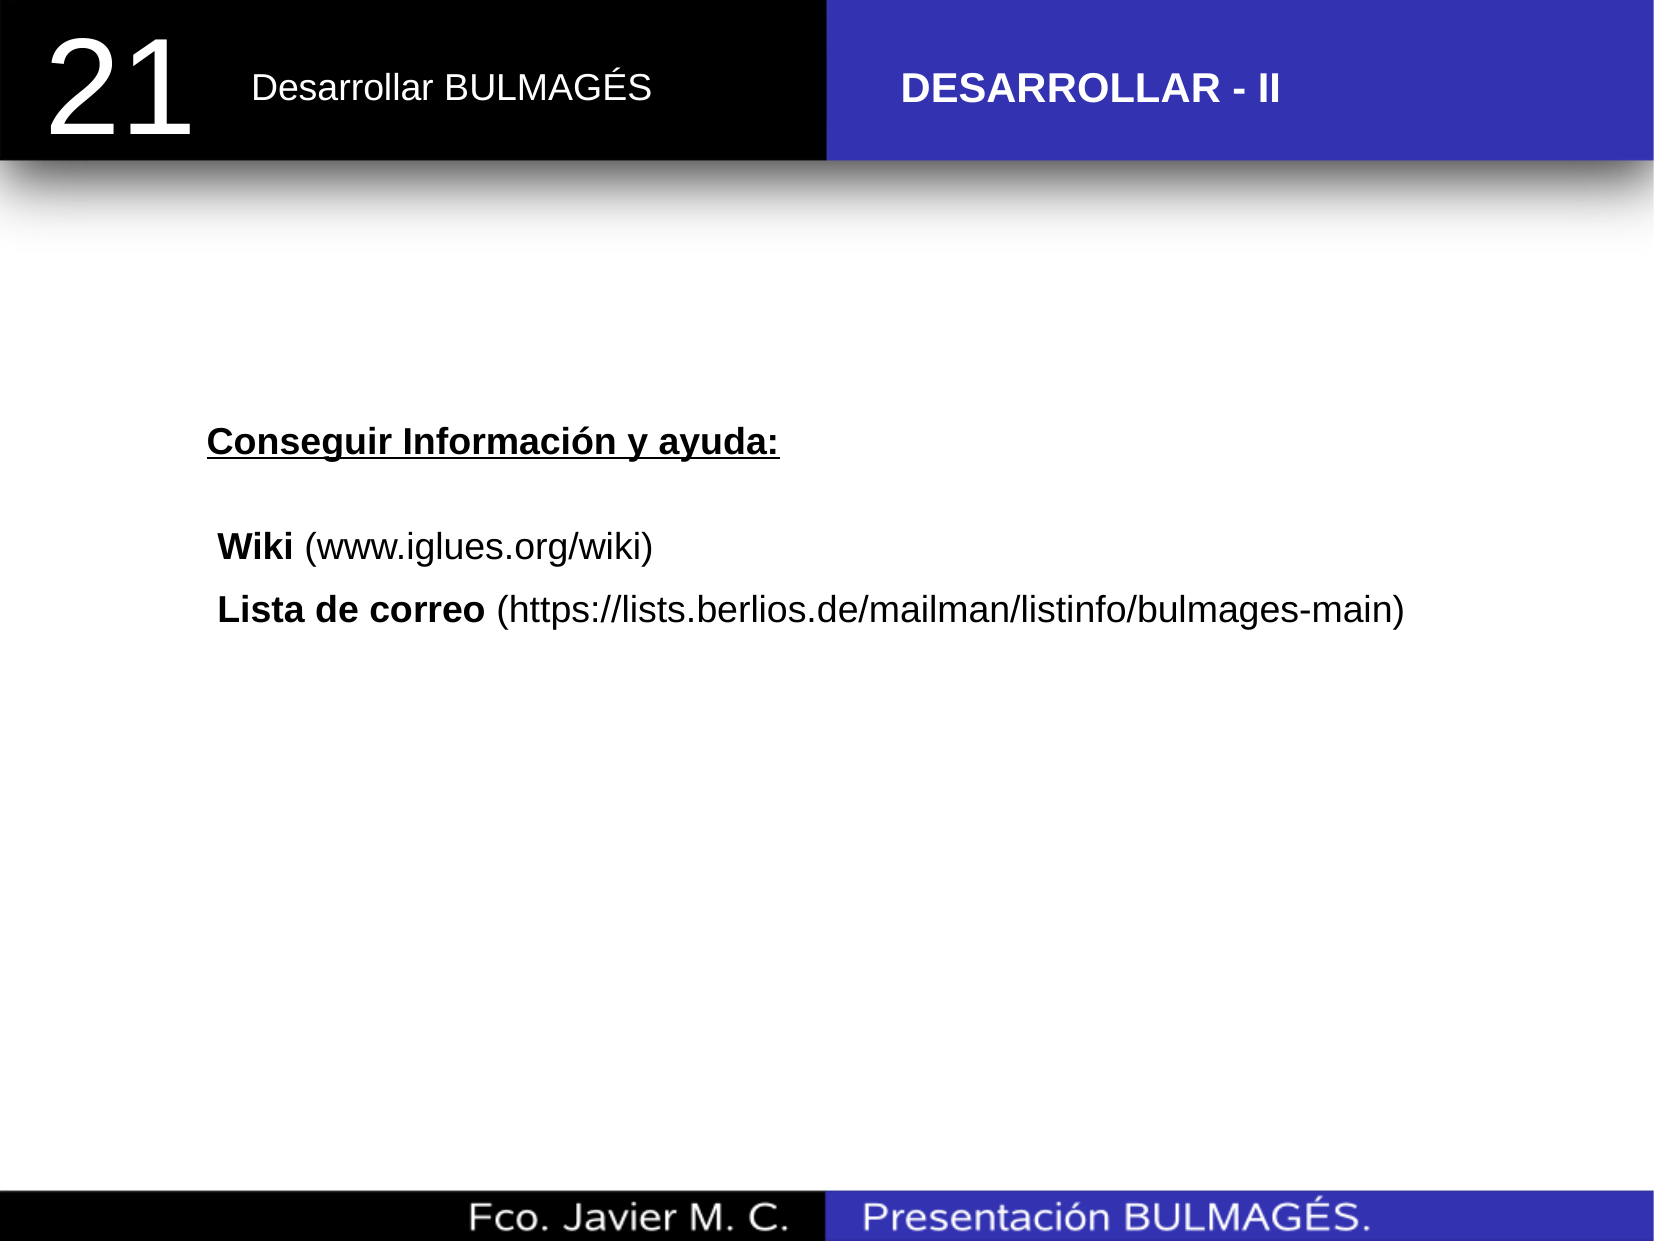

DESARROLLAR - II
Desarrollar BULMAGÉS
Conseguir Información y ayuda:
 Wiki (www.iglues.org/wiki)
 Lista de correo (https://lists.berlios.de/mailman/listinfo/bulmages-main)